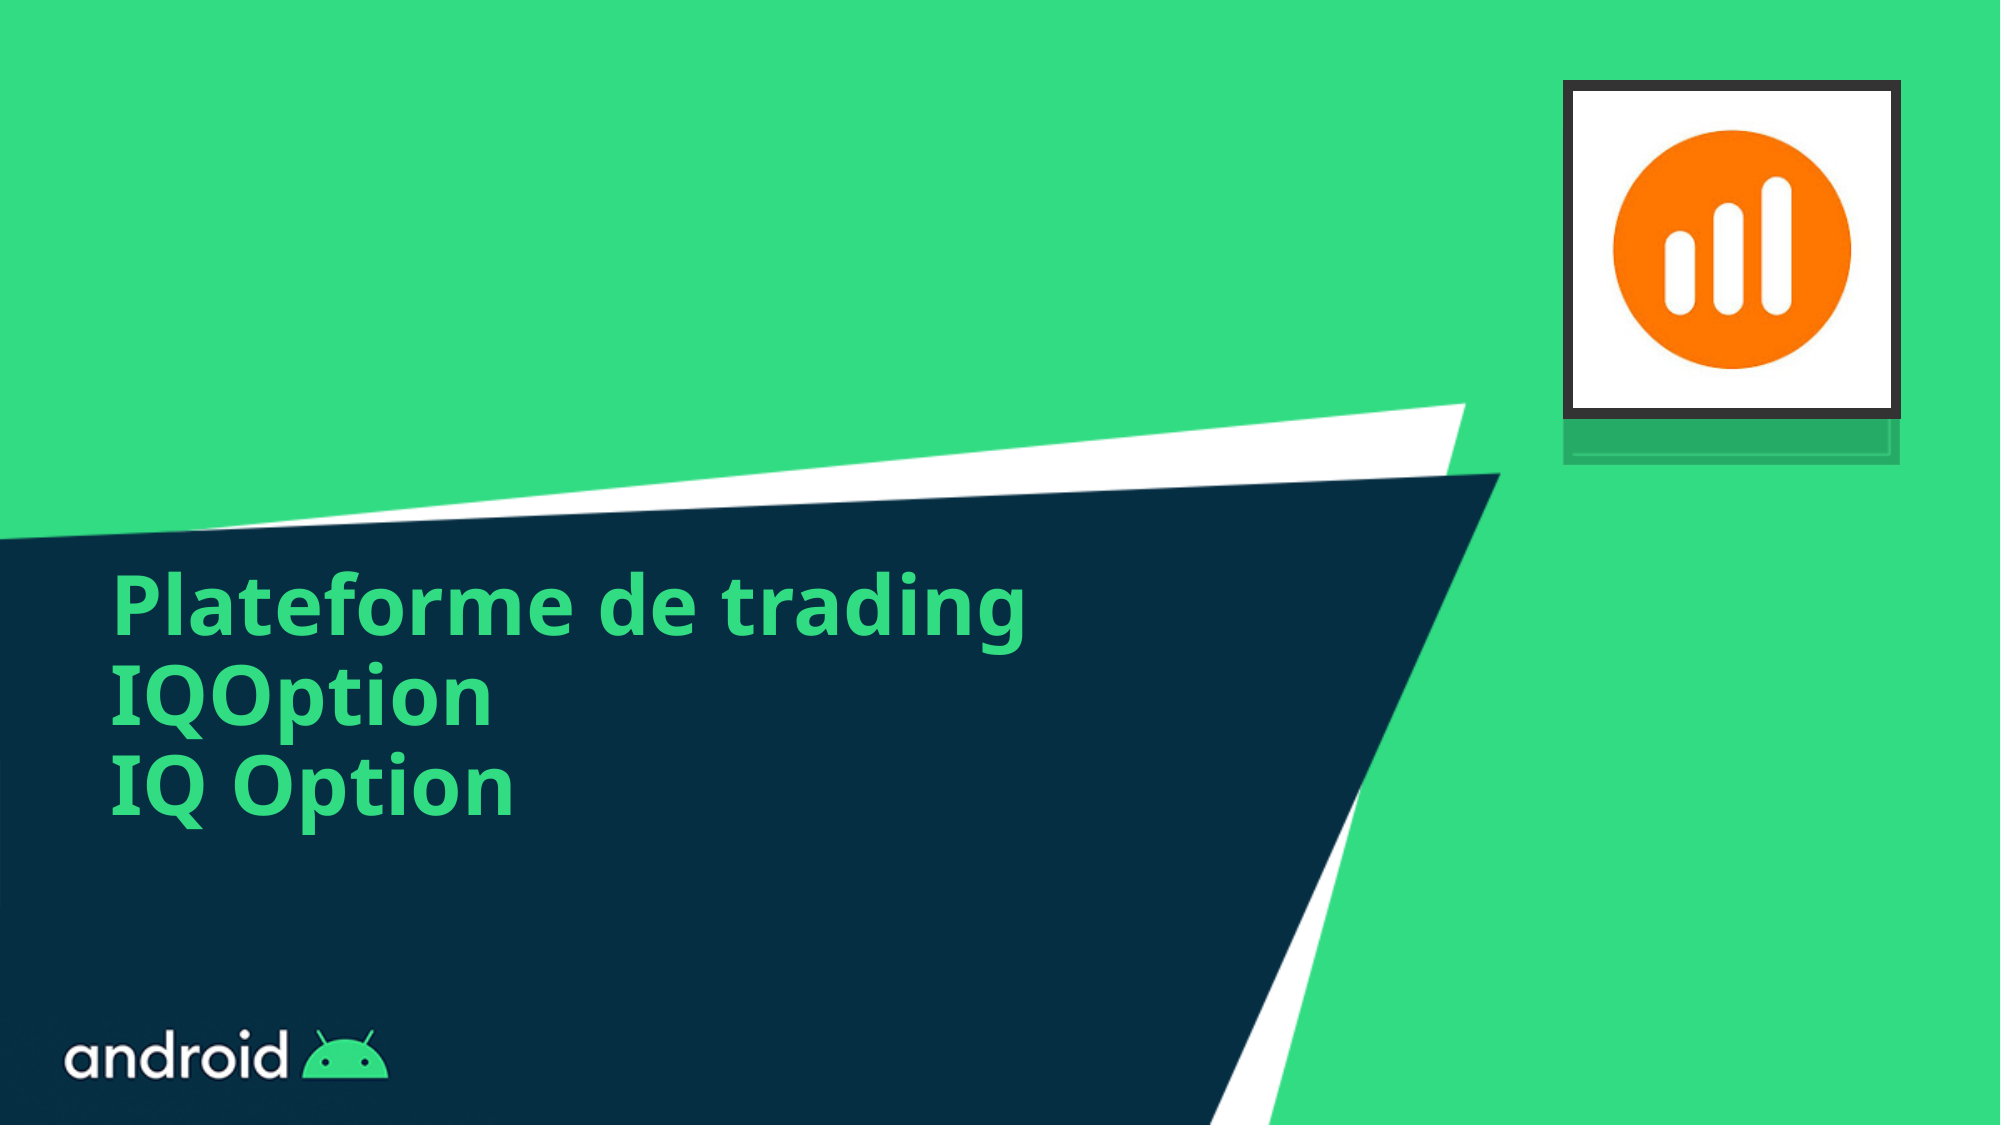

# Plateforme de trading IQOption IQ Option